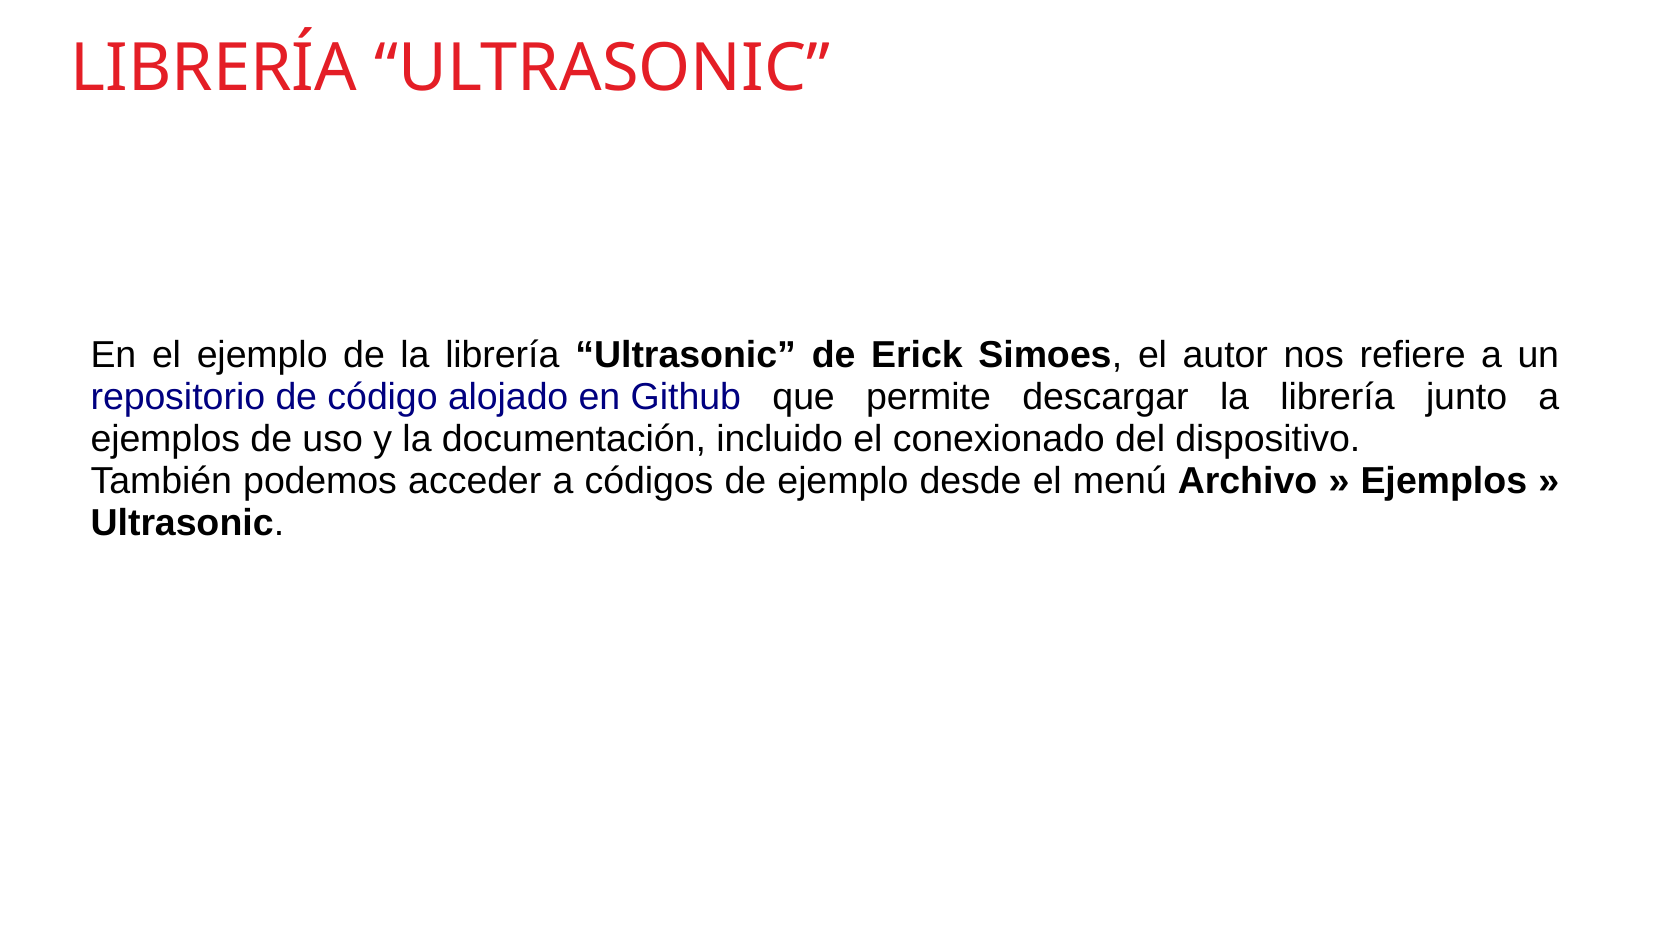

# LIBRERÍA “ULTRASONIC”
En el ejemplo de la librería “Ultrasonic” de Erick Simoes, el autor nos refiere a un repositorio de código alojado en Github que permite descargar la librería junto a ejemplos de uso y la documentación, incluido el conexionado del dispositivo.
También podemos acceder a códigos de ejemplo desde el menú Archivo » Ejemplos » Ultrasonic.